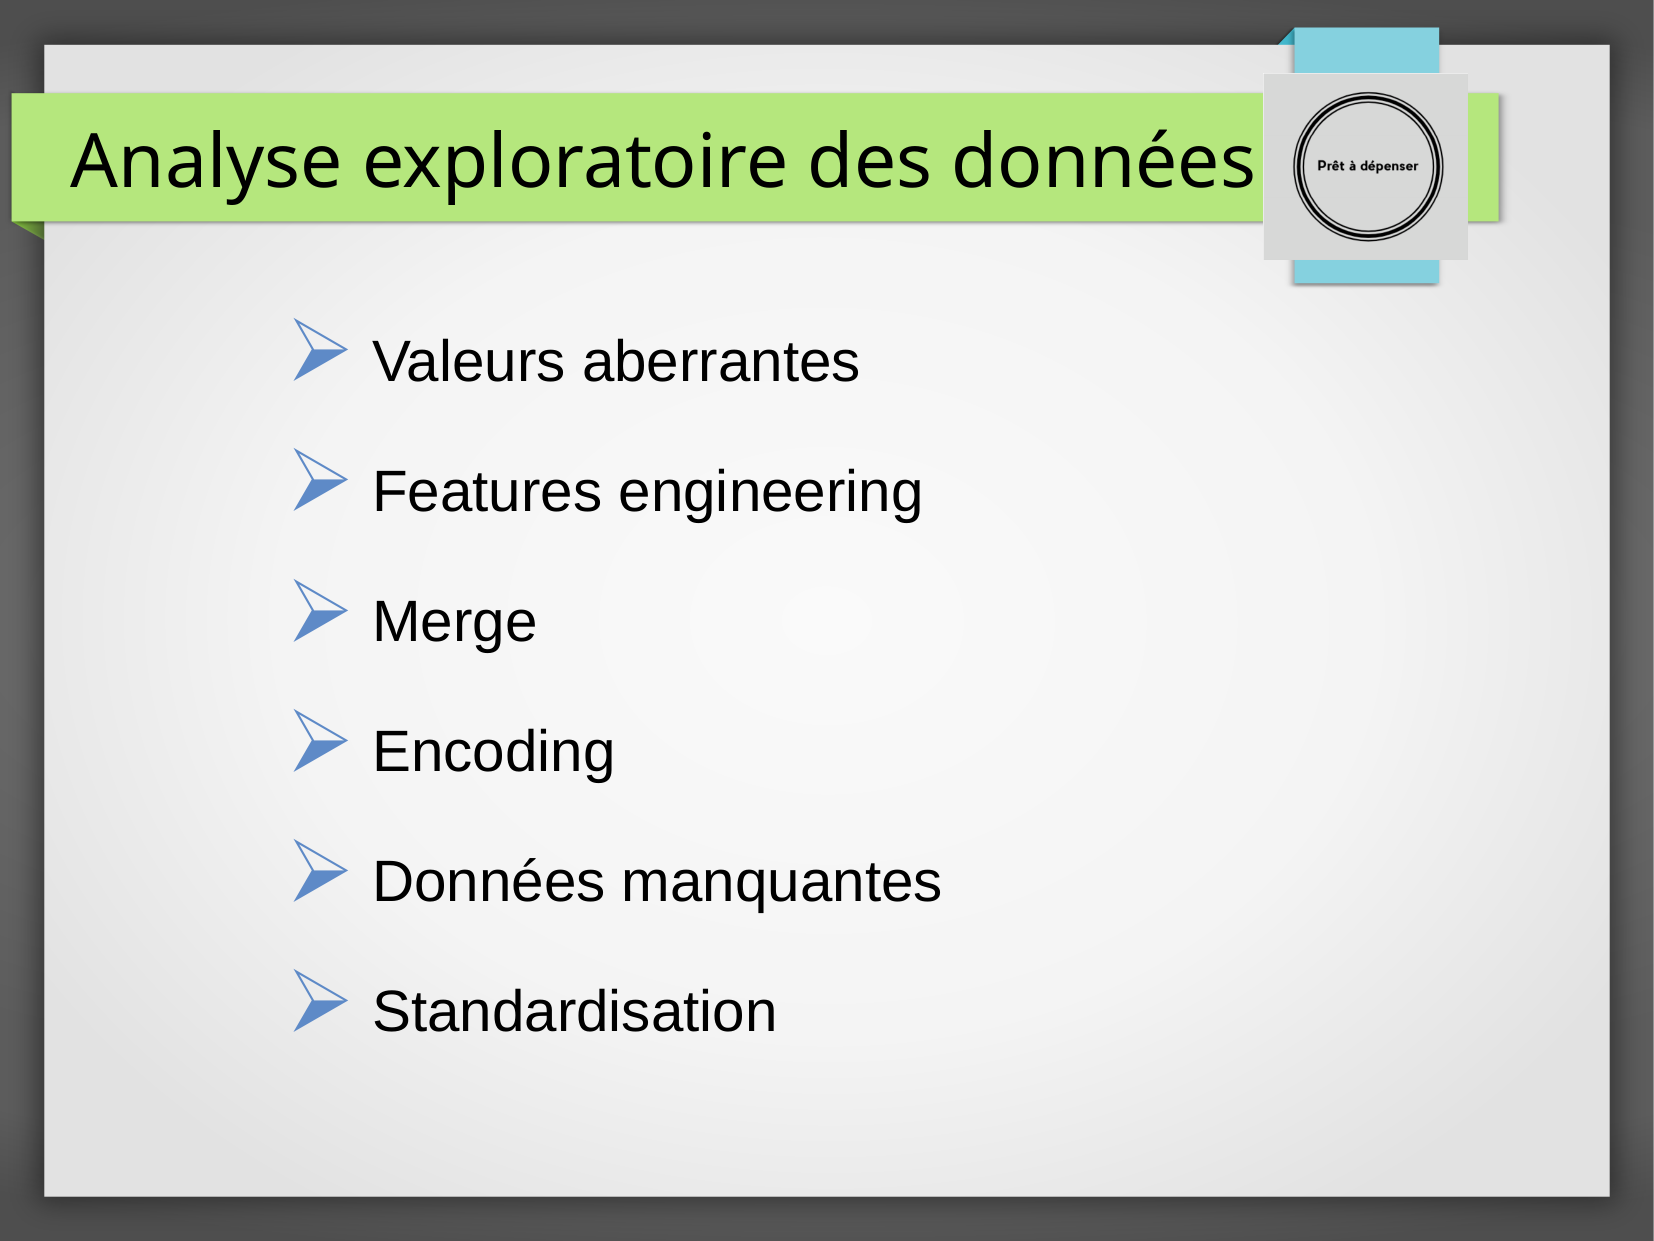

# Analyse exploratoire des données
 Valeurs aberrantes
 Features engineering
 Merge
 Encoding
 Données manquantes
 Standardisation